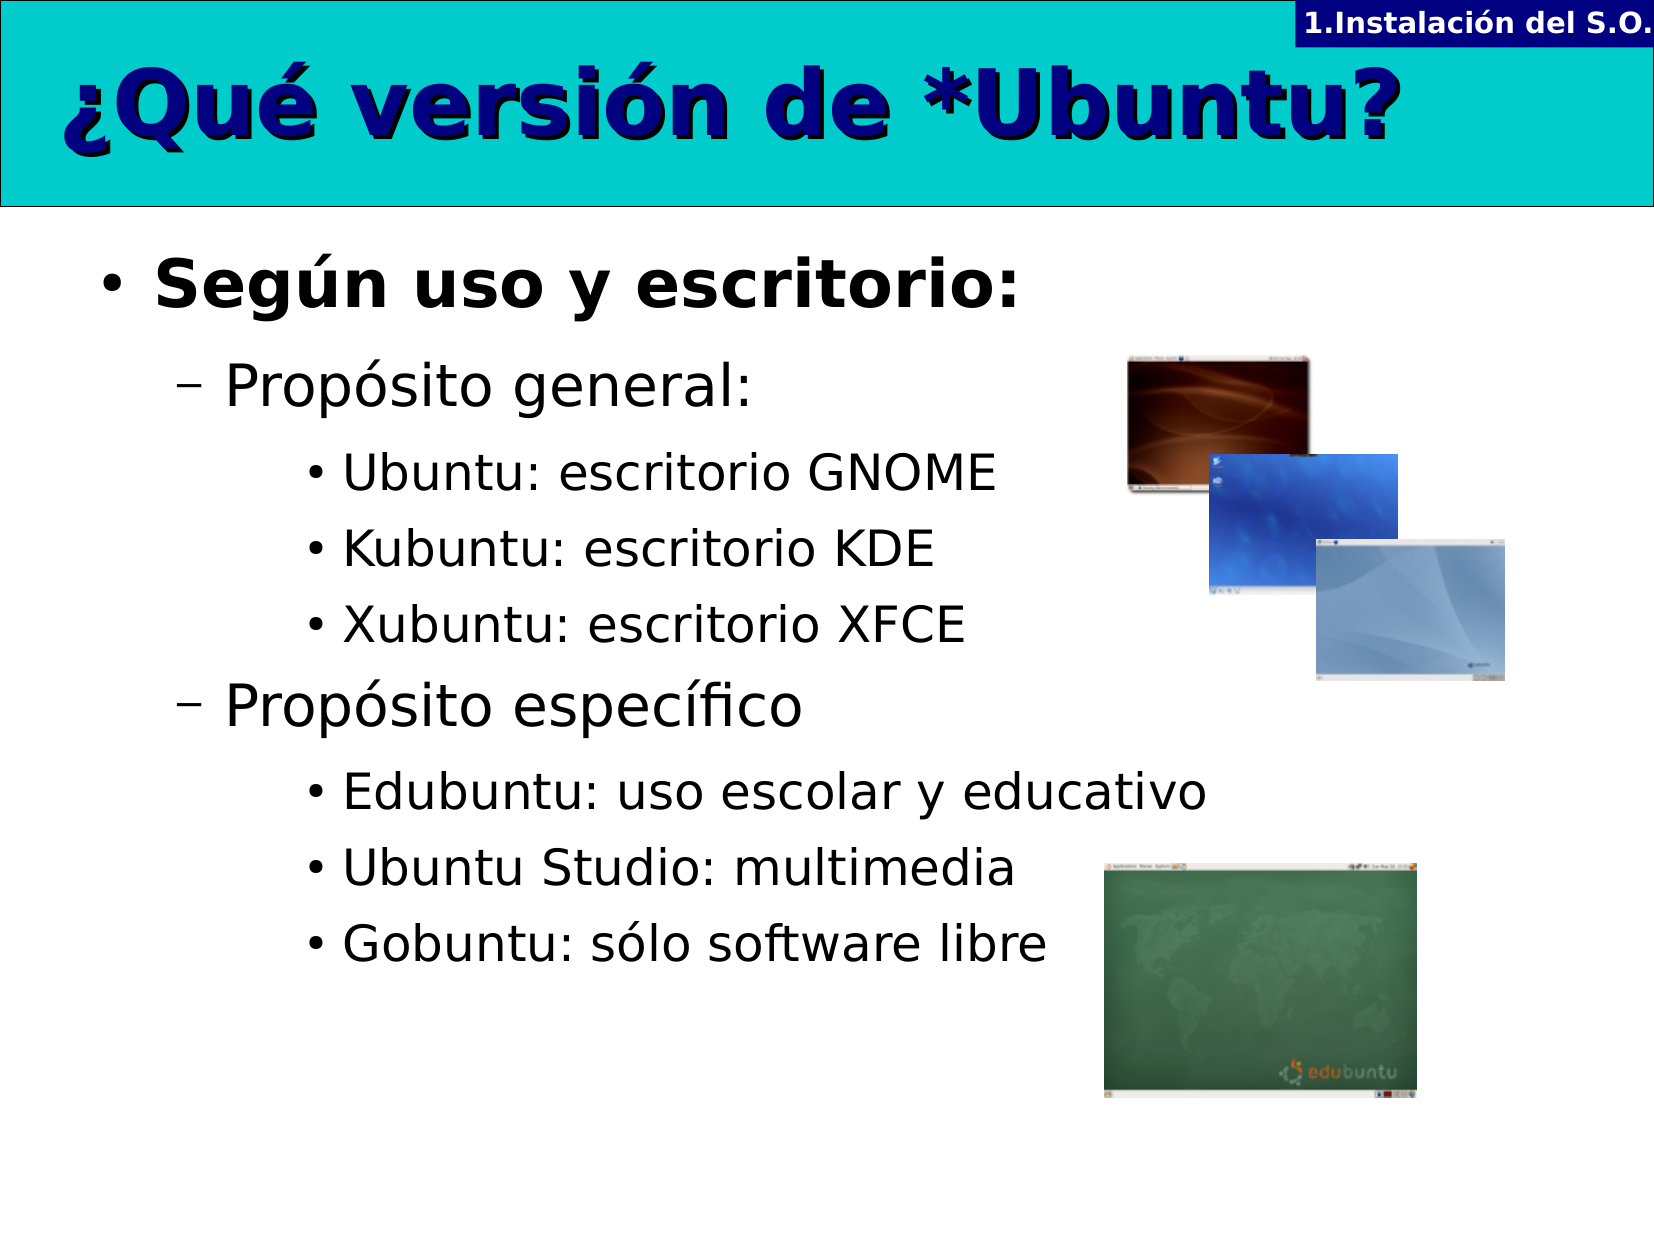

1.Instalación del S.O.
# ¿Qué versión de *Ubuntu?
Según uso y escritorio:
Propósito general:
Ubuntu: escritorio GNOME
Kubuntu: escritorio KDE
Xubuntu: escritorio XFCE
Propósito específico
Edubuntu: uso escolar y educativo
Ubuntu Studio: multimedia
Gobuntu: sólo software libre